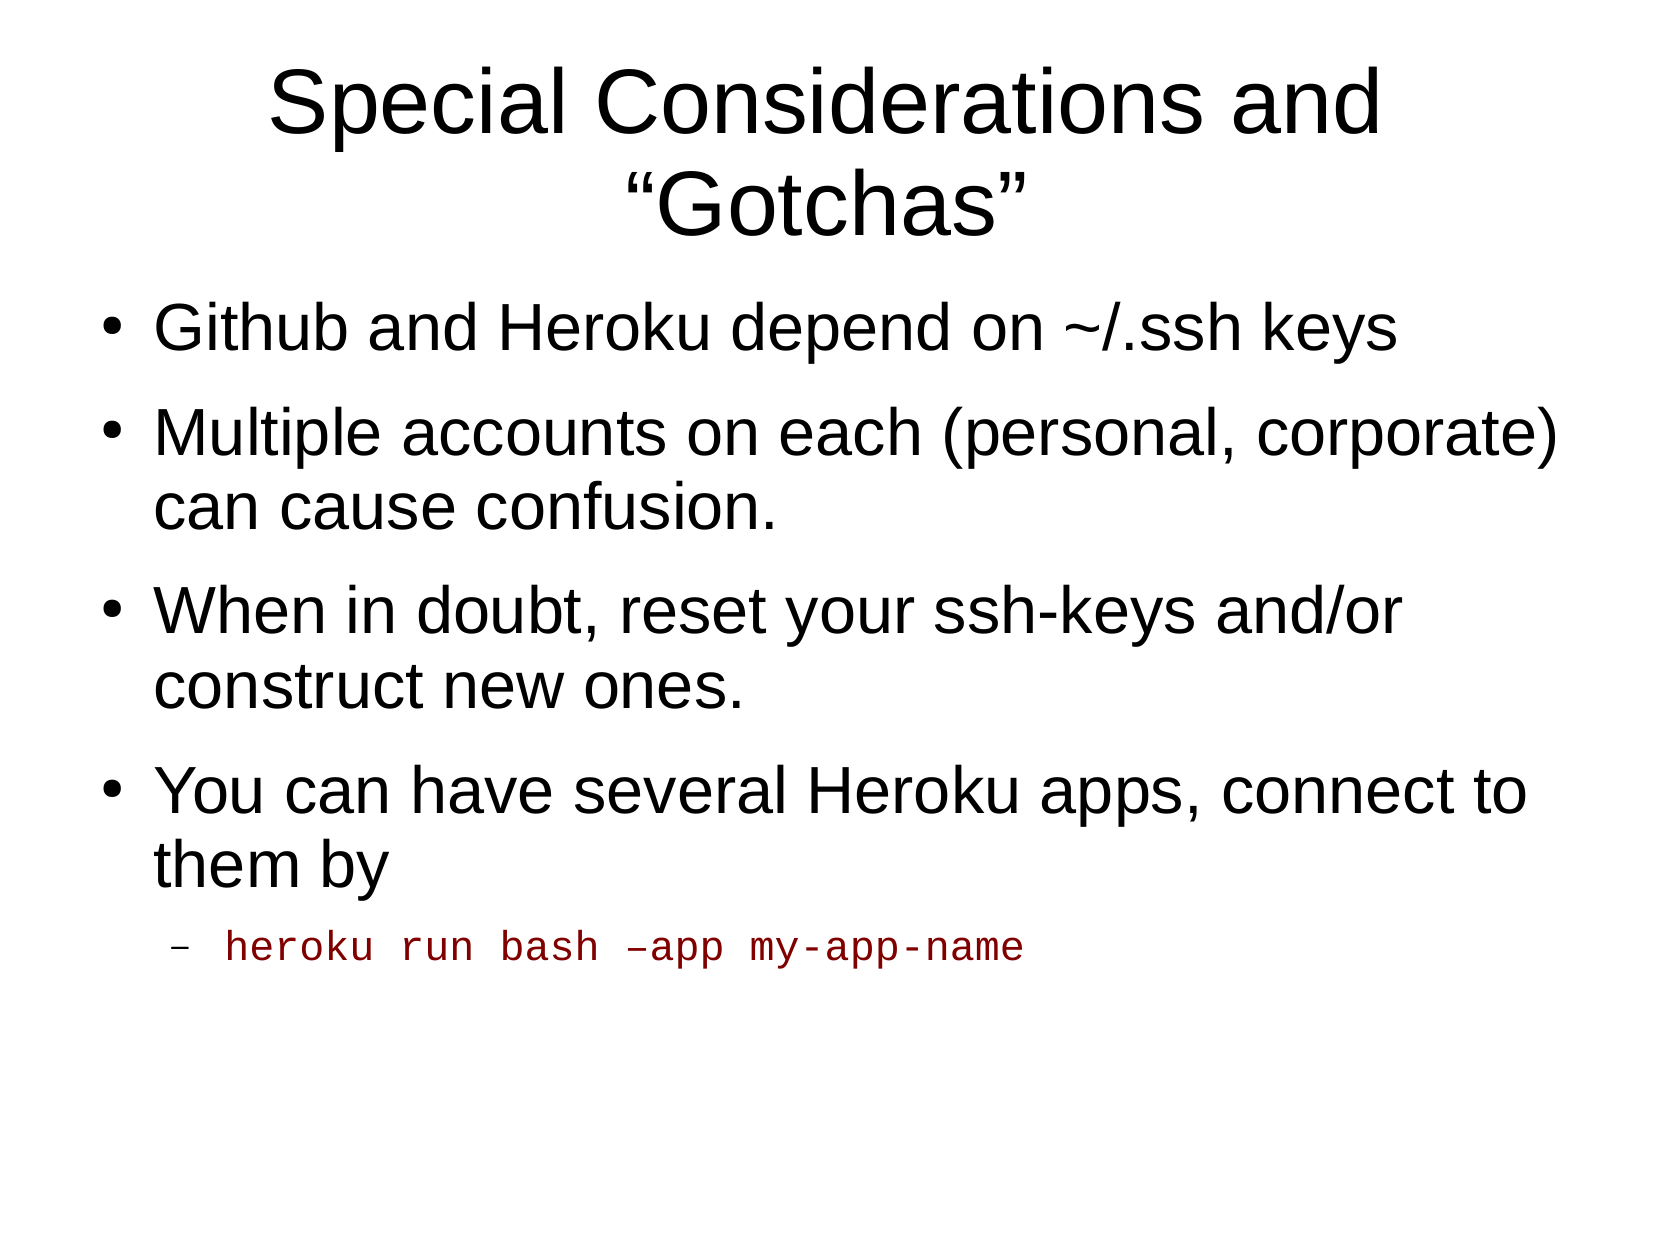

# Special Considerations and “Gotchas”
Github and Heroku depend on ~/.ssh keys
Multiple accounts on each (personal, corporate) can cause confusion.
When in doubt, reset your ssh-keys and/or construct new ones.
You can have several Heroku apps, connect to them by
heroku run bash –app my-app-name